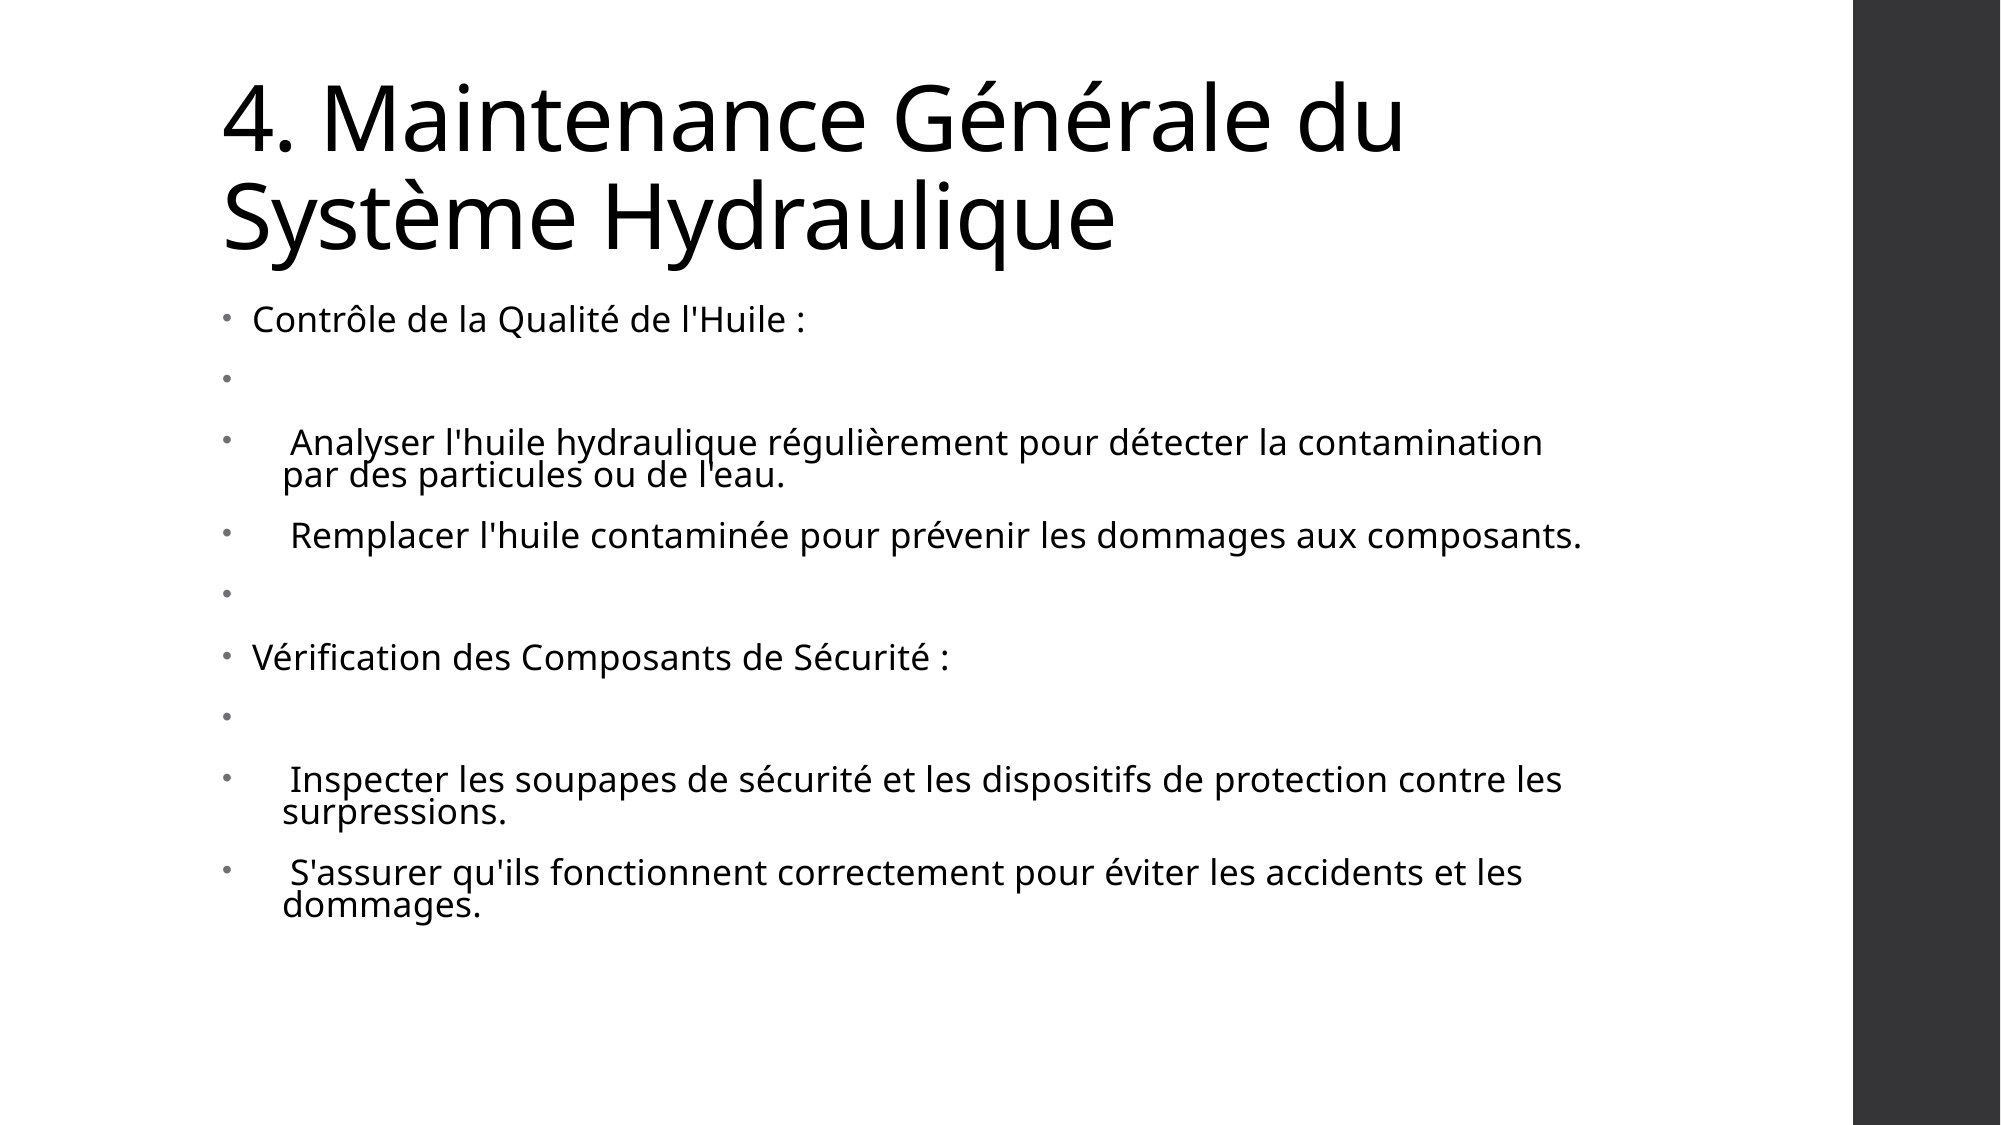

# 4. Maintenance Générale du Système Hydraulique
Contrôle de la Qualité de l'Huile :
 Analyser l'huile hydraulique régulièrement pour détecter la contamination par des particules ou de l'eau.
 Remplacer l'huile contaminée pour prévenir les dommages aux composants.
Vérification des Composants de Sécurité :
 Inspecter les soupapes de sécurité et les dispositifs de protection contre les surpressions.
 S'assurer qu'ils fonctionnent correctement pour éviter les accidents et les dommages.